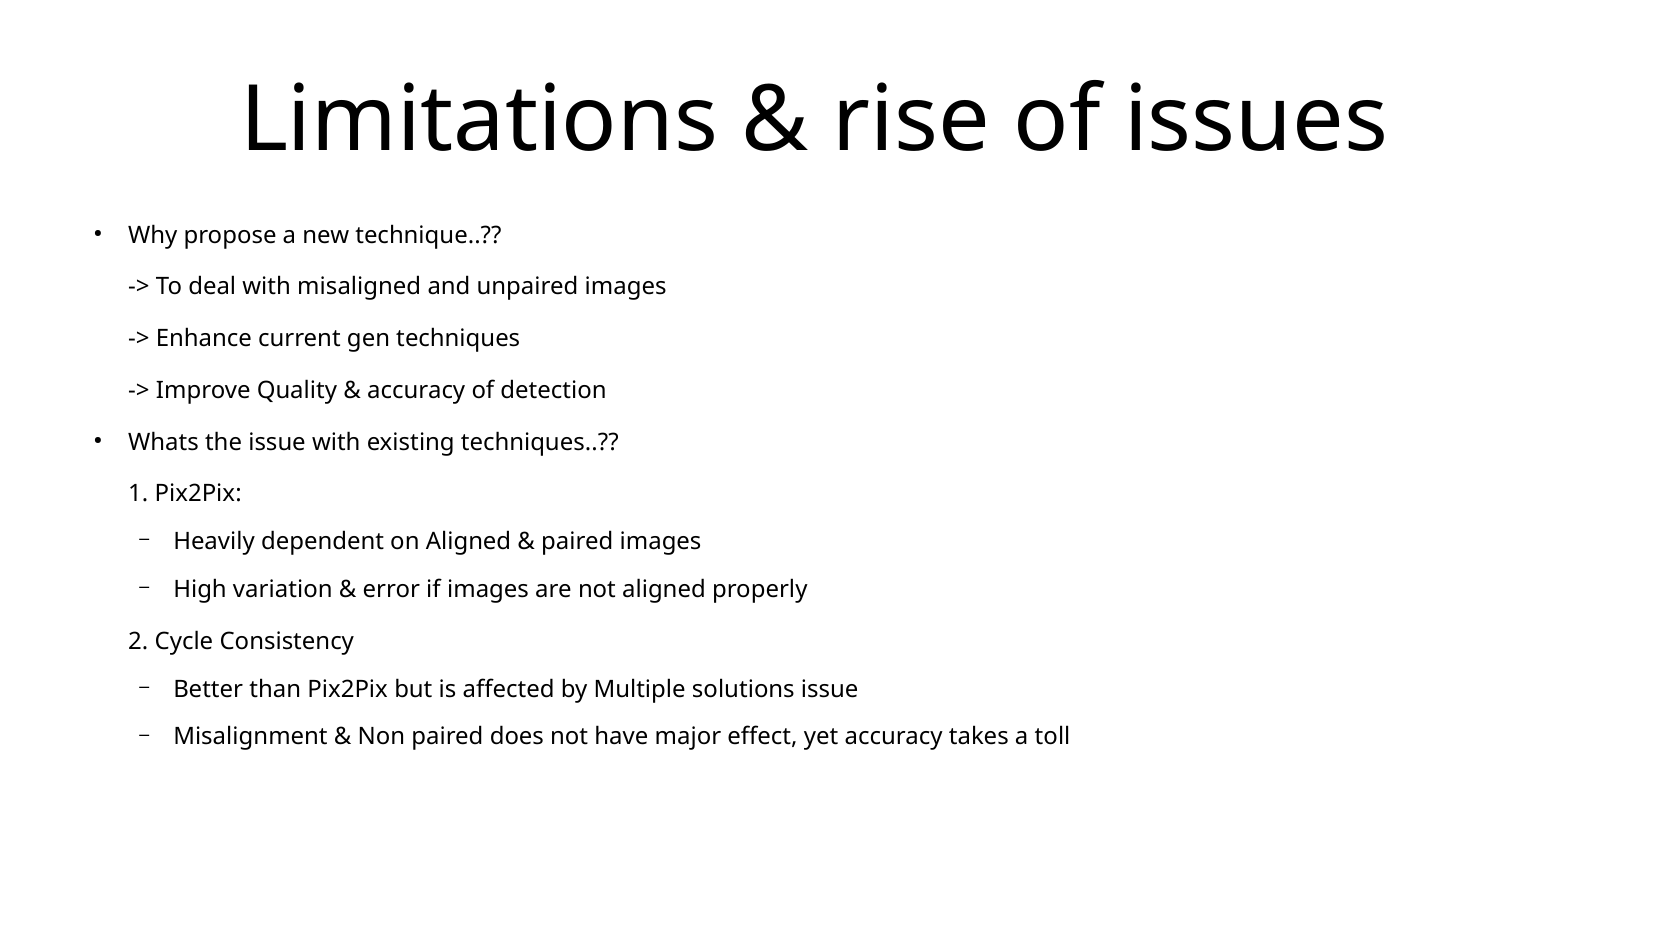

# Limitations & rise of issues
Why propose a new technique..??
-> To deal with misaligned and unpaired images
-> Enhance current gen techniques
-> Improve Quality & accuracy of detection
Whats the issue with existing techniques..??
1. Pix2Pix:
Heavily dependent on Aligned & paired images
High variation & error if images are not aligned properly
2. Cycle Consistency
Better than Pix2Pix but is affected by Multiple solutions issue
Misalignment & Non paired does not have major effect, yet accuracy takes a toll